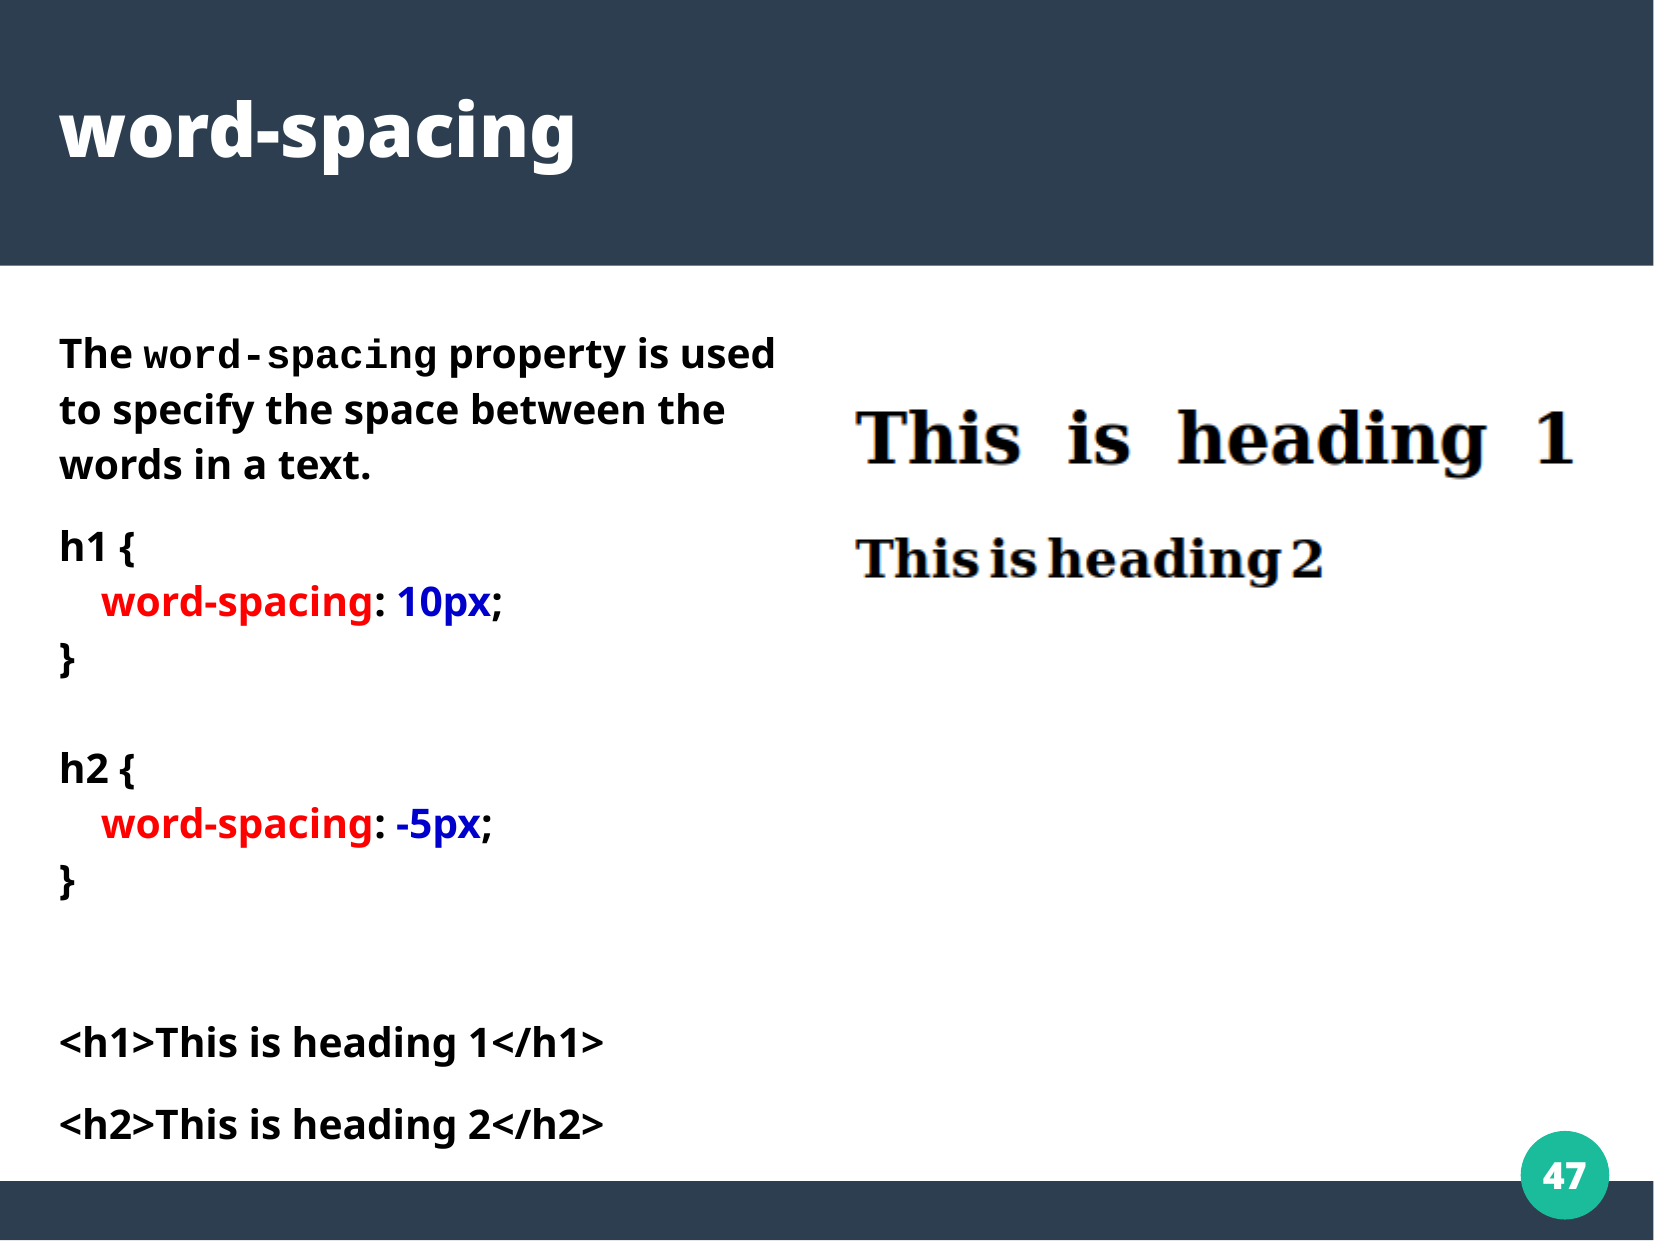

# word-spacing
The word-spacing property is used to specify the space between the words in a text.
h1 {
    word-spacing: 10px;
}
h2 {
    word-spacing: -5px;
}
<h1>This is heading 1</h1>
<h2>This is heading 2</h2>
47